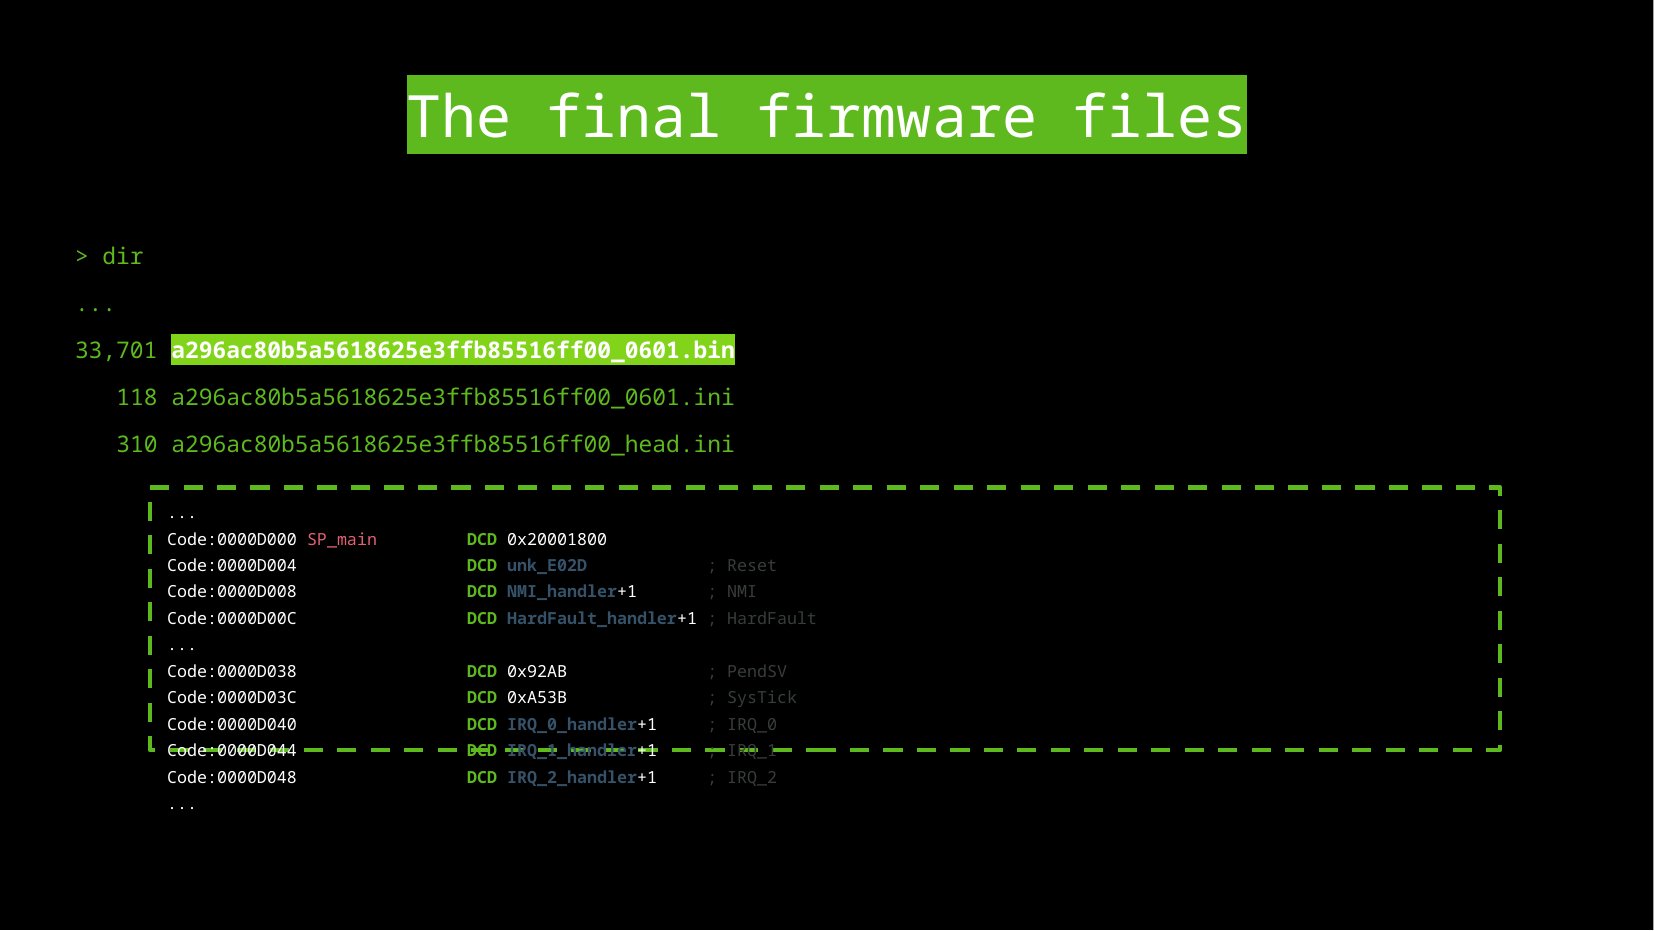

# The final firmware files
> dir
...
33,701 a296ac80b5a5618625e3ffb85516ff00_0601.bin
 118 a296ac80b5a5618625e3ffb85516ff00_0601.ini
 310 a296ac80b5a5618625e3ffb85516ff00_head.ini
...
Code:0000D000 SP_main DCD 0x20001800
Code:0000D004 DCD unk_E02D ; Reset
Code:0000D008 DCD NMI_handler+1 ; NMI
Code:0000D00C DCD HardFault_handler+1 ; HardFault
...
Code:0000D038 DCD 0x92AB ; PendSV
Code:0000D03C DCD 0xA53B ; SysTick
Code:0000D040 DCD IRQ_0_handler+1 ; IRQ_0
Code:0000D044 DCD IRQ_1_handler+1 ; IRQ_1
Code:0000D048 DCD IRQ_2_handler+1 ; IRQ_2
...